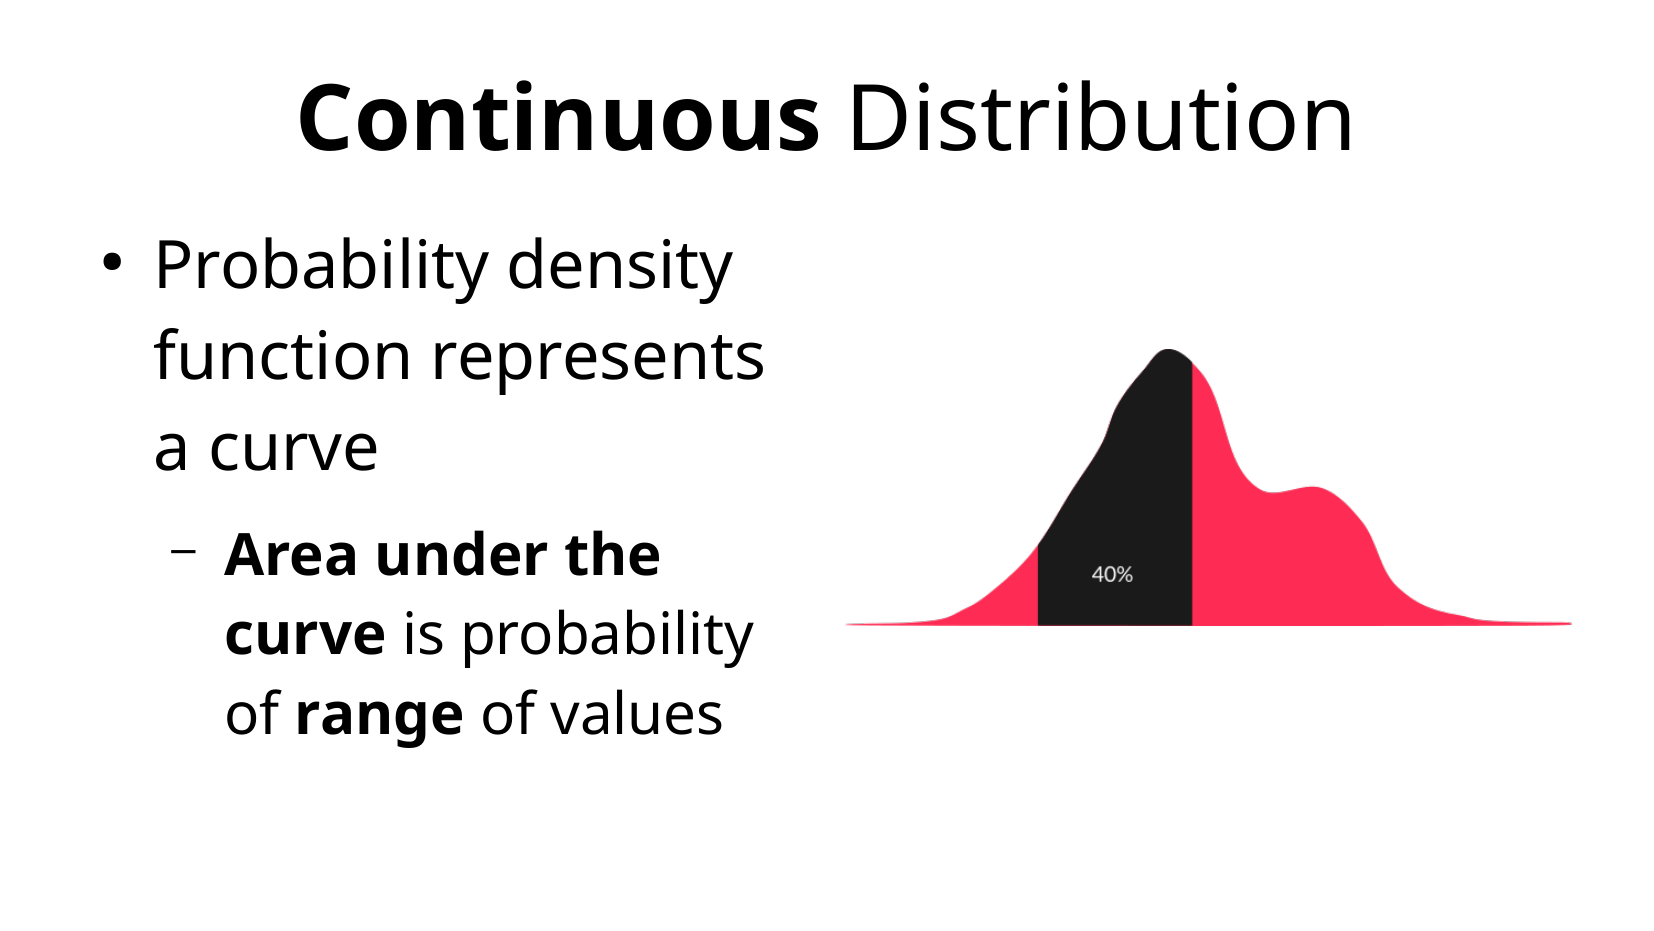

# Continuous Distribution
Probability density function represents a curve
Area under the curve is probability of range of values